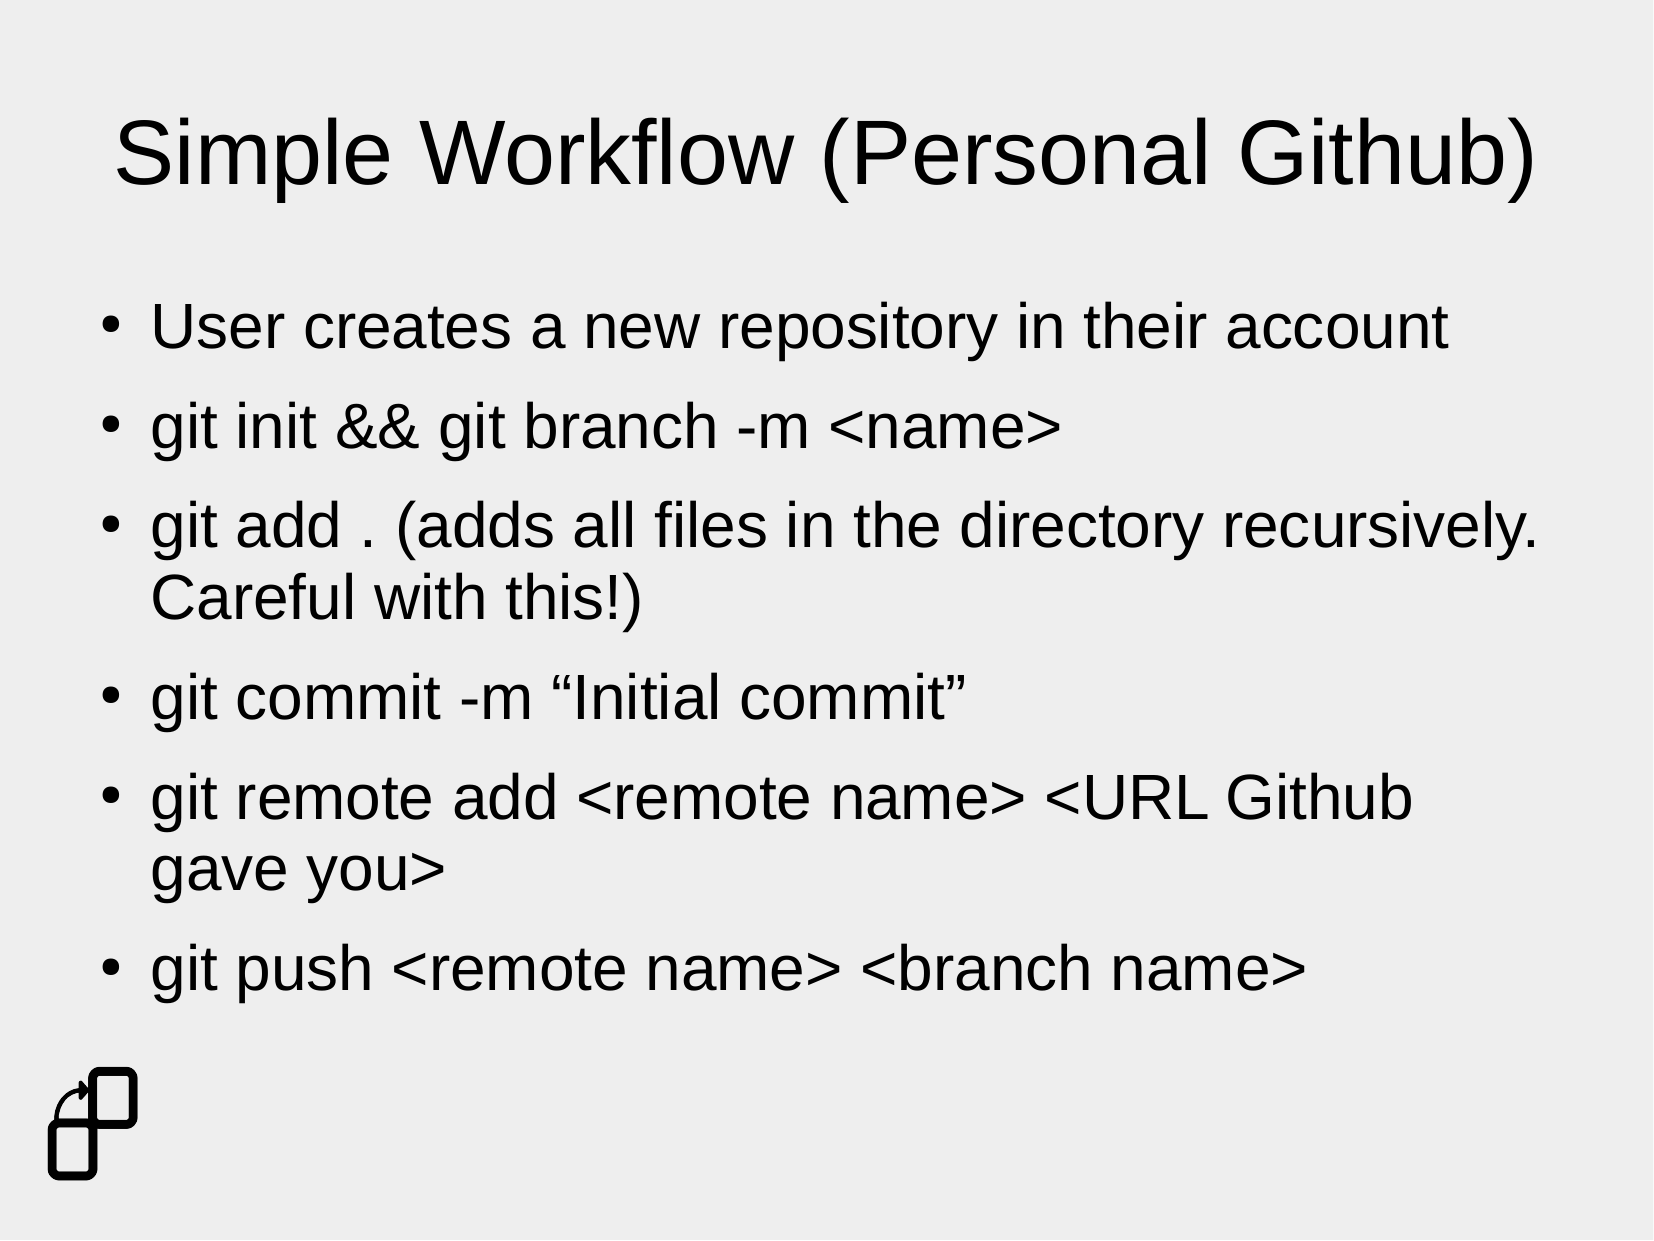

# Simple Workflow (Personal Github)
User creates a new repository in their account
git init && git branch -m <name>
git add . (adds all files in the directory recursively. Careful with this!)
git commit -m “Initial commit”
git remote add <remote name> <URL Github gave you>
git push <remote name> <branch name>